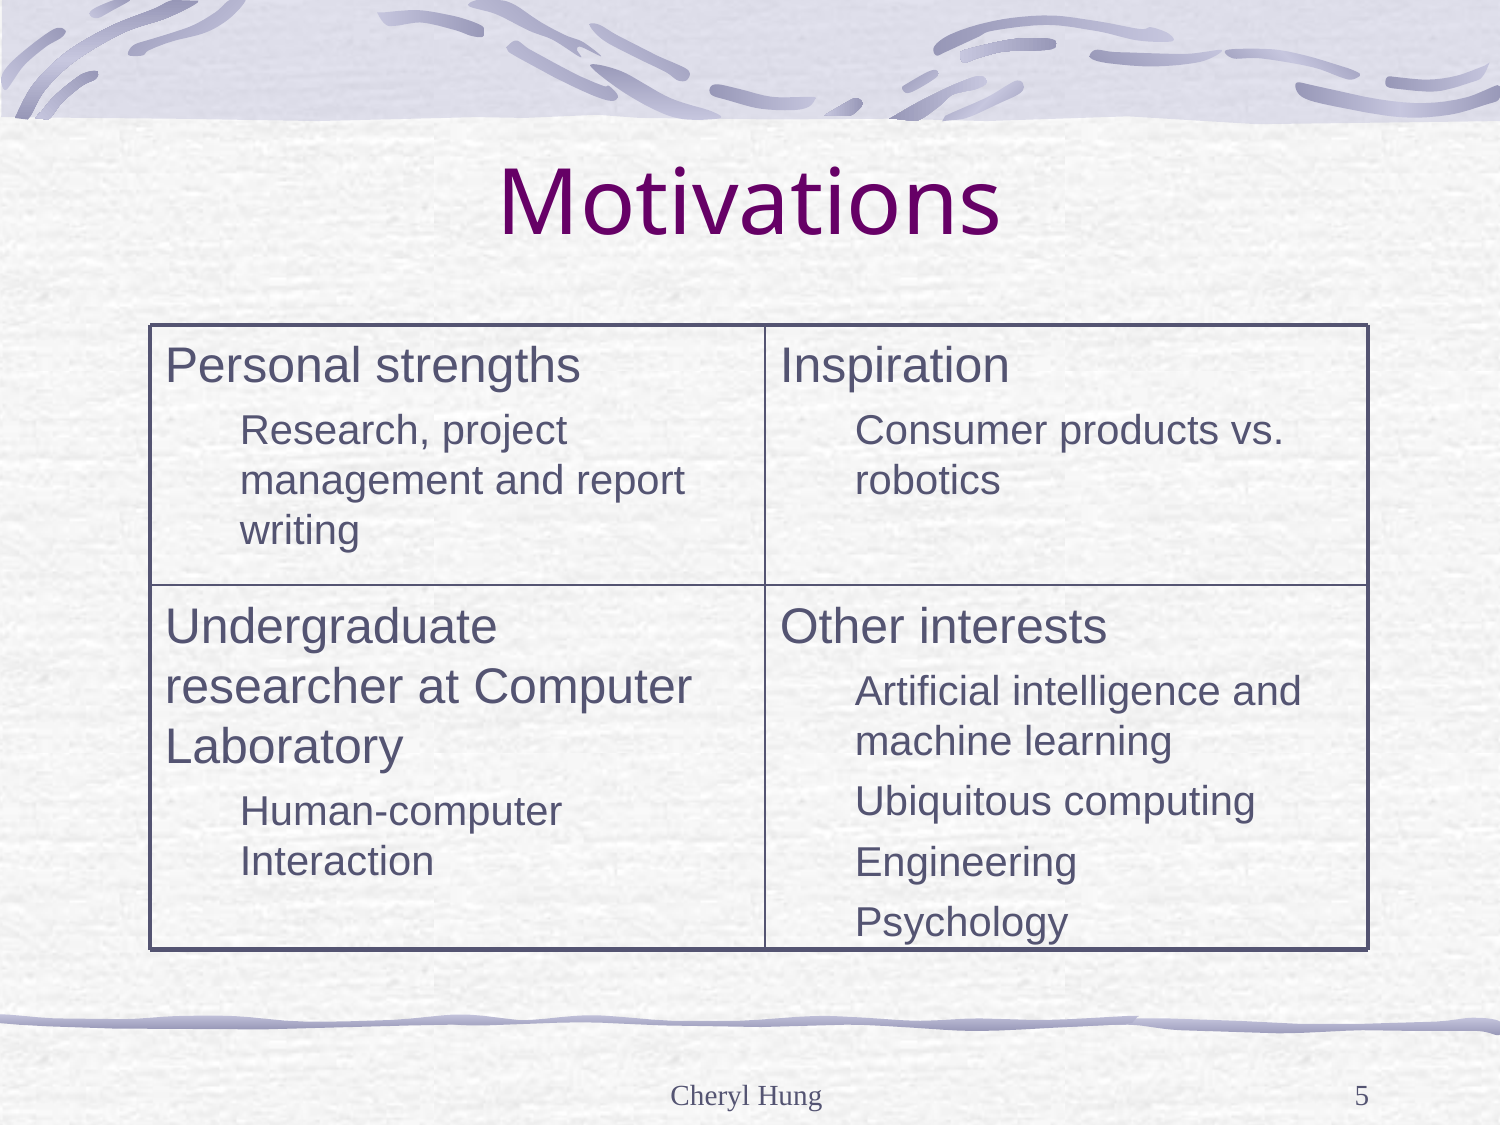

# Motivations
Personal strengths
Research, project management and report writing
Inspiration
Consumer products vs. robotics
Undergraduate researcher at Computer Laboratory
Human-computer Interaction
Other interests
Artificial intelligence and machine learning
Ubiquitous computing
Engineering
Psychology
Cheryl Hung
5